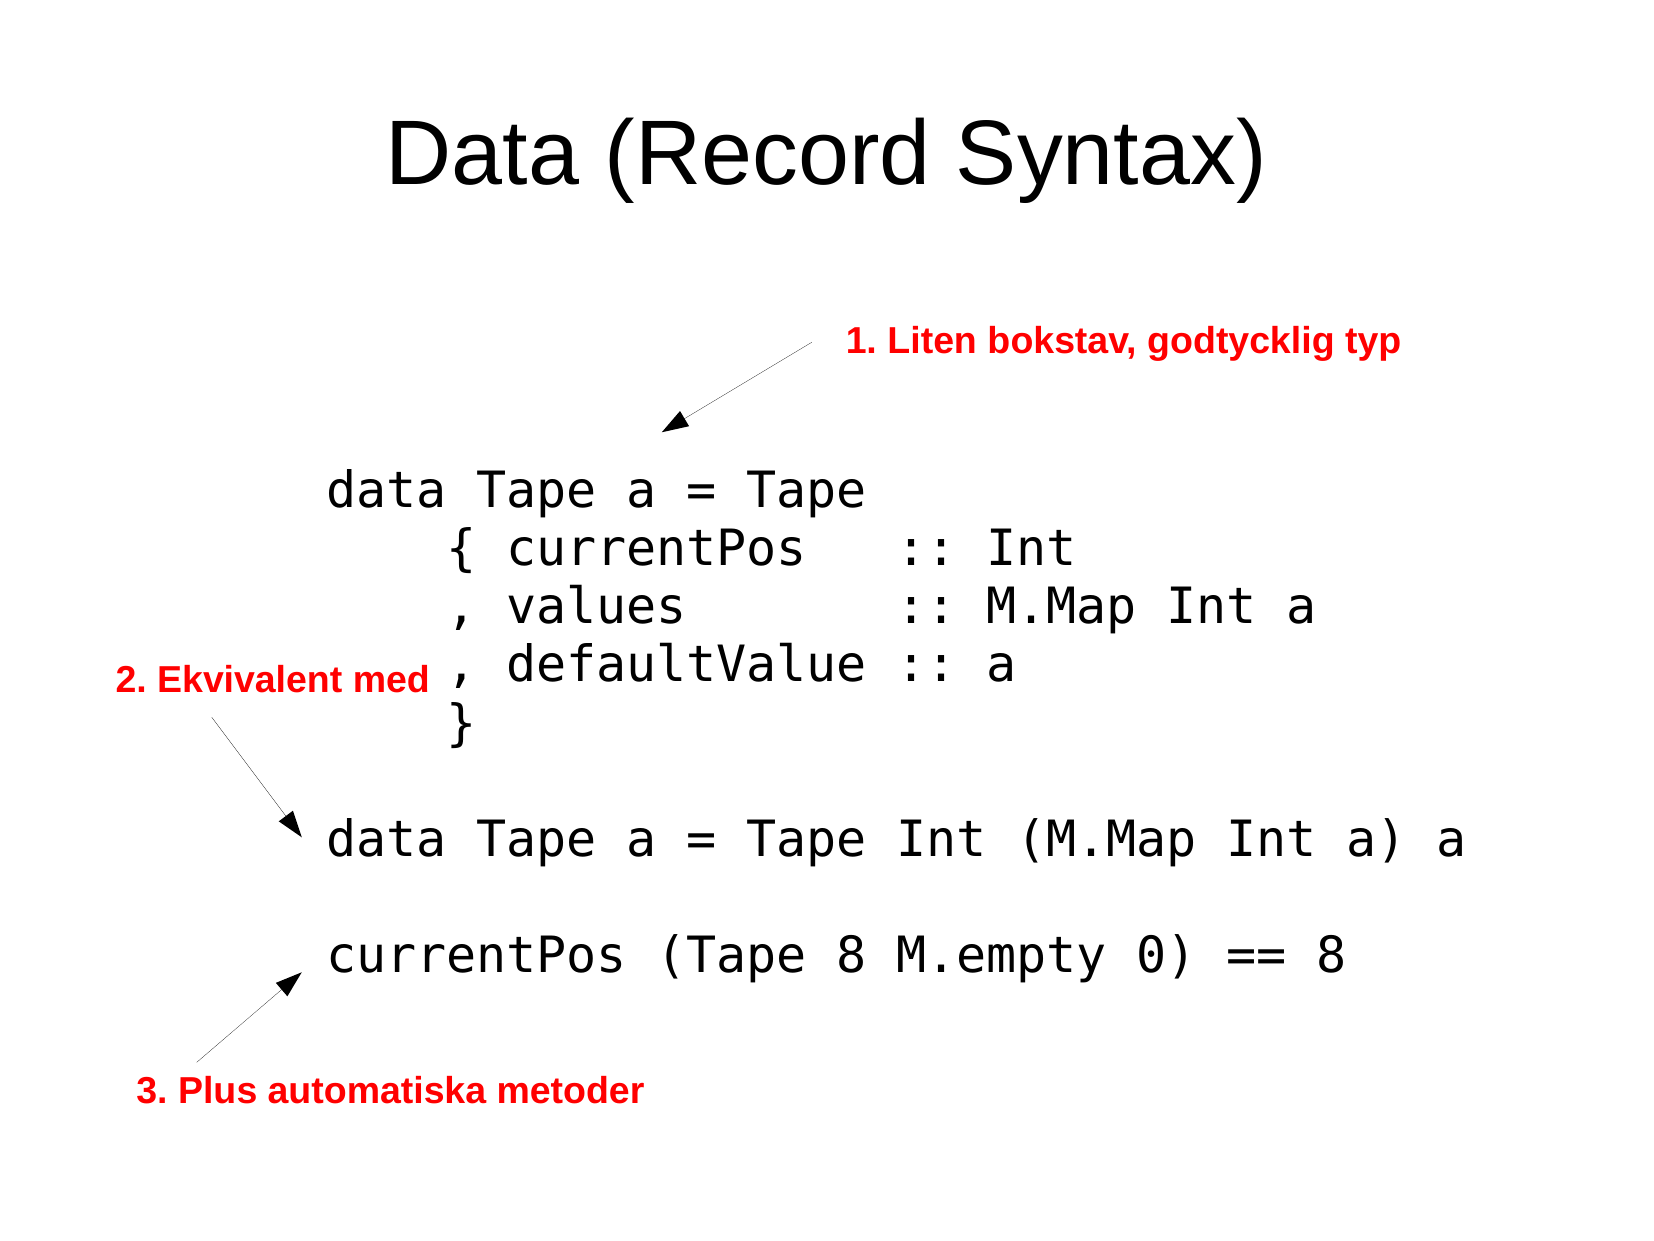

# Data (Record Syntax)
1. Liten bokstav, godtycklig typ
data Tape a = Tape
 { currentPos :: Int
 , values :: M.Map Int a
 , defaultValue :: a
 }
data Tape a = Tape Int (M.Map Int a) a
currentPos (Tape 8 M.empty 0) == 8
2. Ekvivalent med
3. Plus automatiska metoder